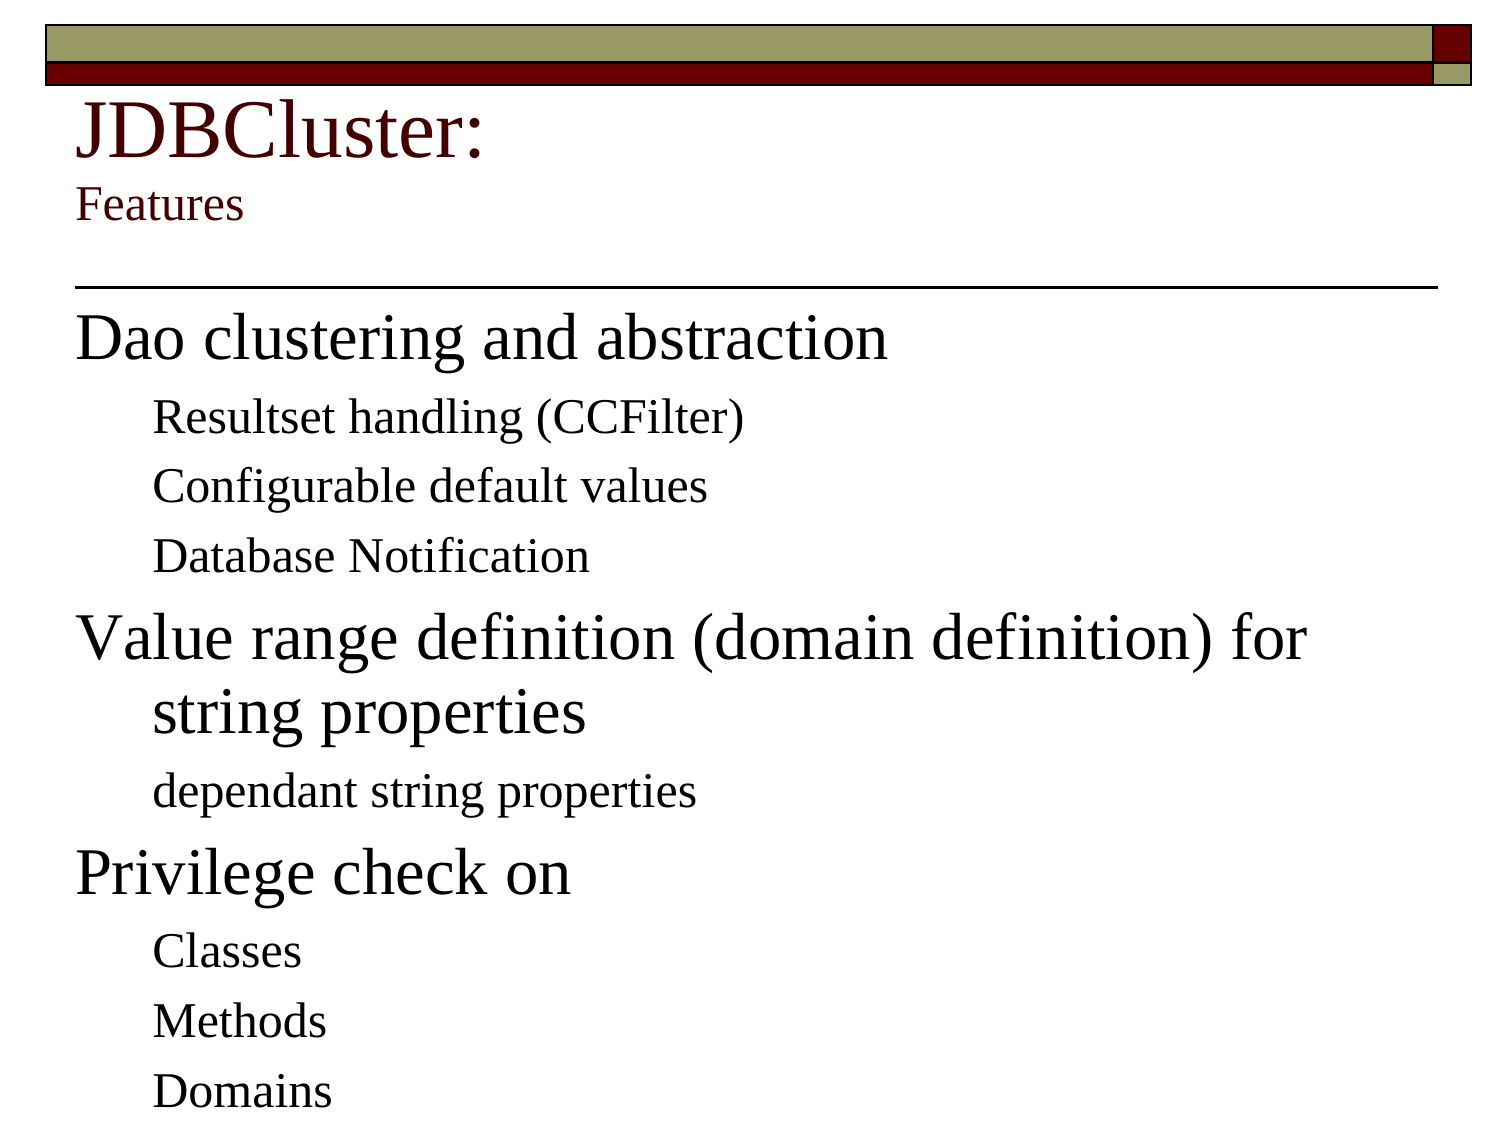

# JDBCluster: Features
Dao clustering and abstraction
Resultset handling (CCFilter)
Configurable default values
Database Notification
Value range definition (domain definition) for string properties
dependant string properties
Privilege check on
Classes
Methods
Domains